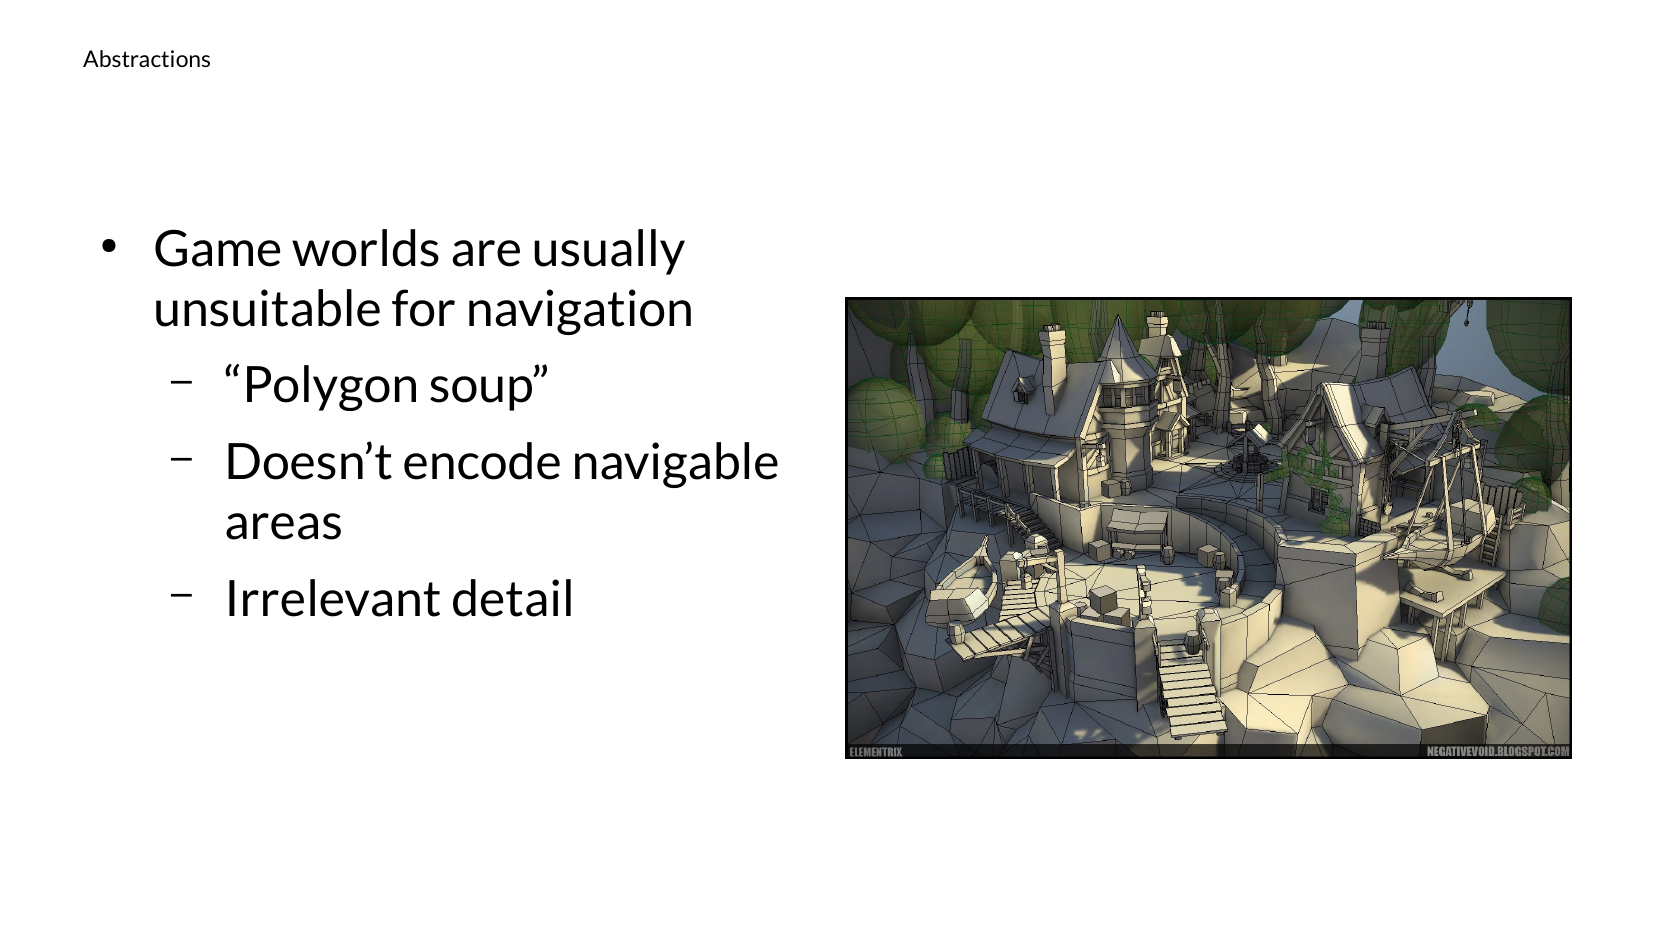

# Abstractions
Game worlds are usually unsuitable for navigation
“Polygon soup”
Doesn’t encode navigable areas
Irrelevant detail